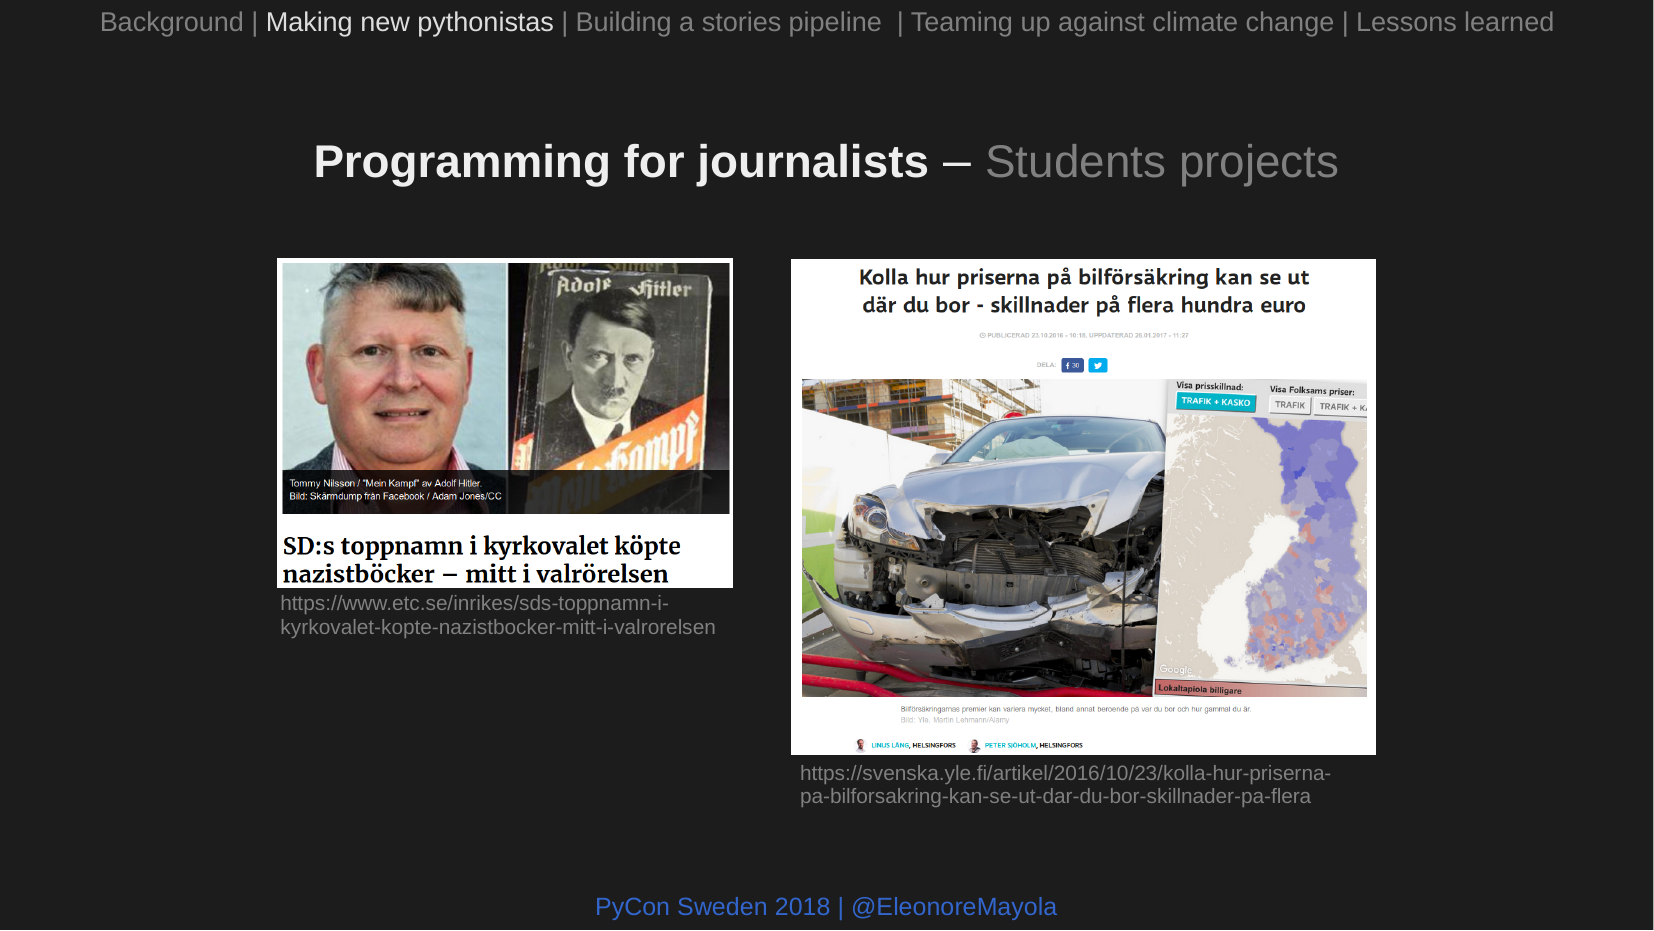

Background | Making new pythonistas | Building a stories pipeline | Teaming up against climate change | Lessons learned
Programming for journalists – Students projects
https://www.etc.se/inrikes/sds-toppnamn-i-kyrkovalet-kopte-nazistbocker-mitt-i-valrorelsen
https://svenska.yle.fi/artikel/2016/10/23/kolla-hur-priserna-pa-bilforsakring-kan-se-ut-dar-du-bor-skillnader-pa-flera
PyCon Sweden 2018 | @EleonoreMayola